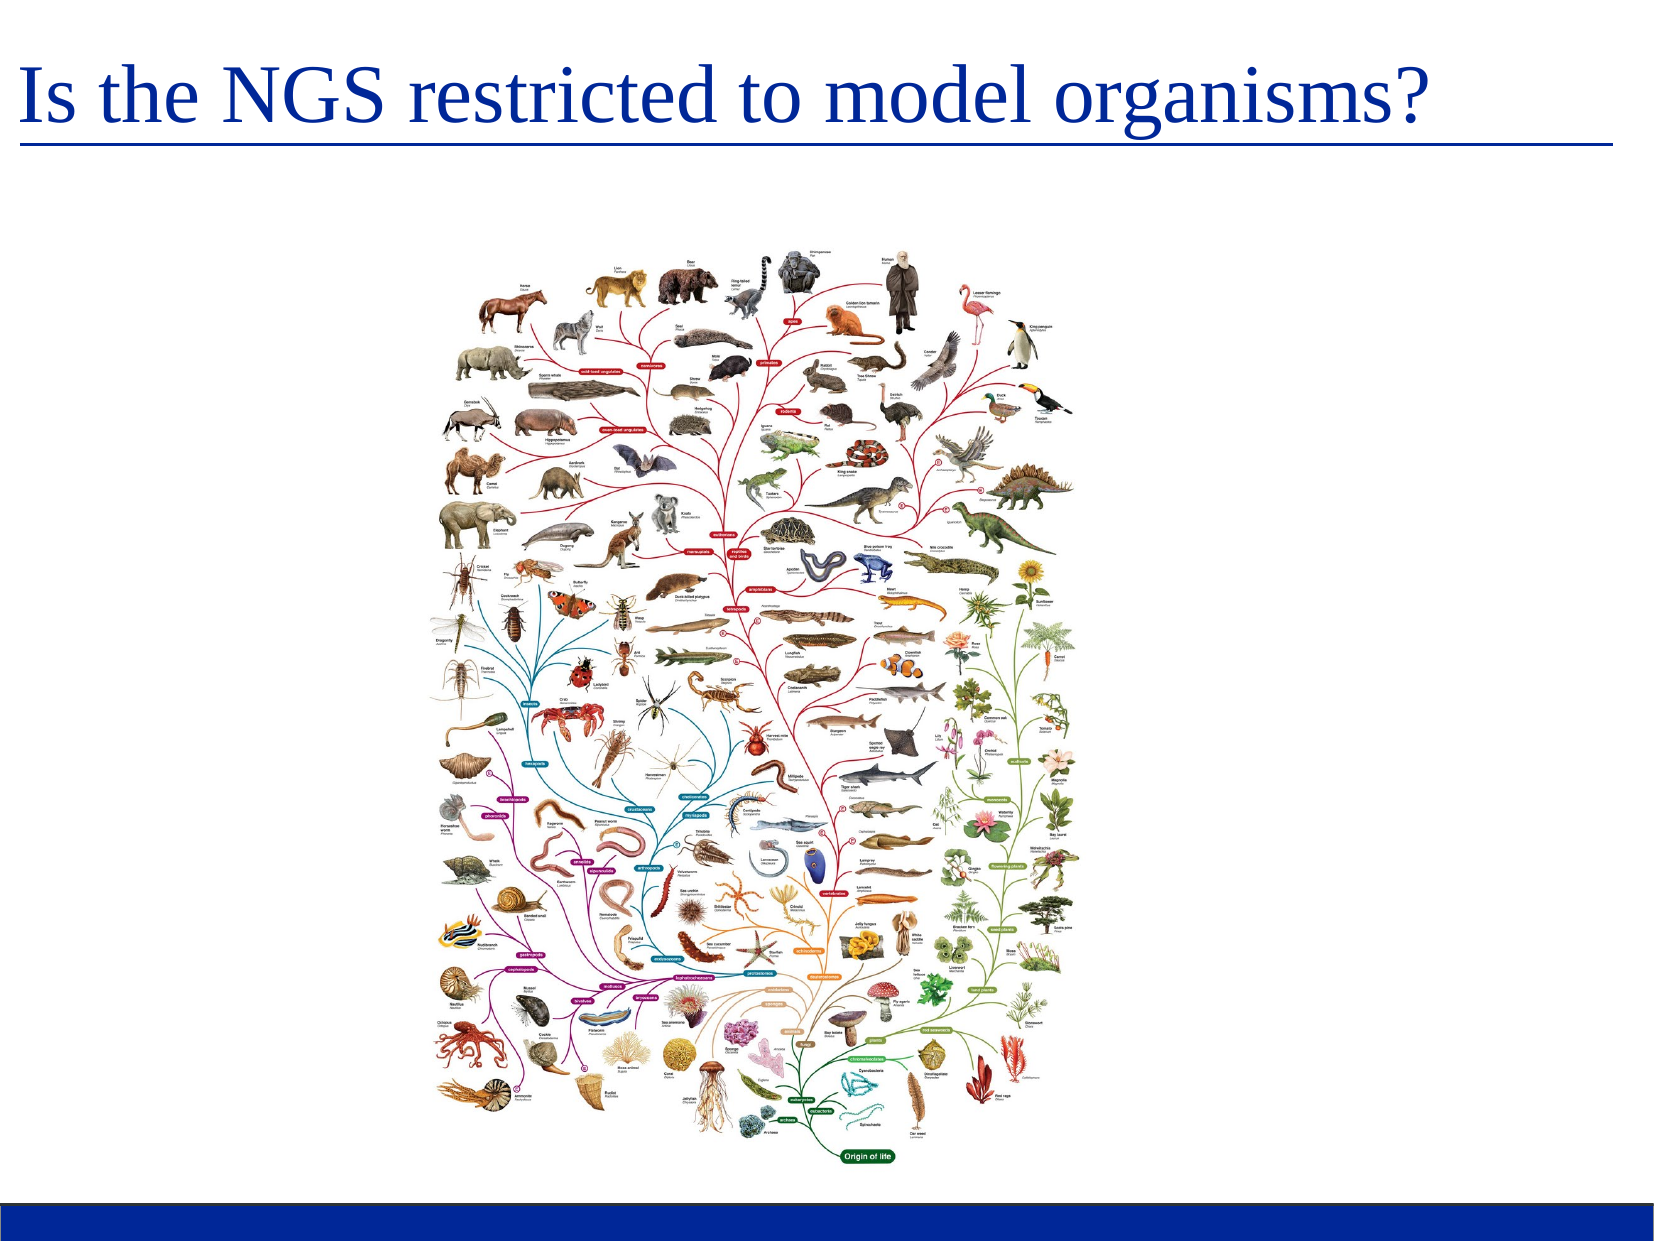

# Is the NGS restricted to model organisms?